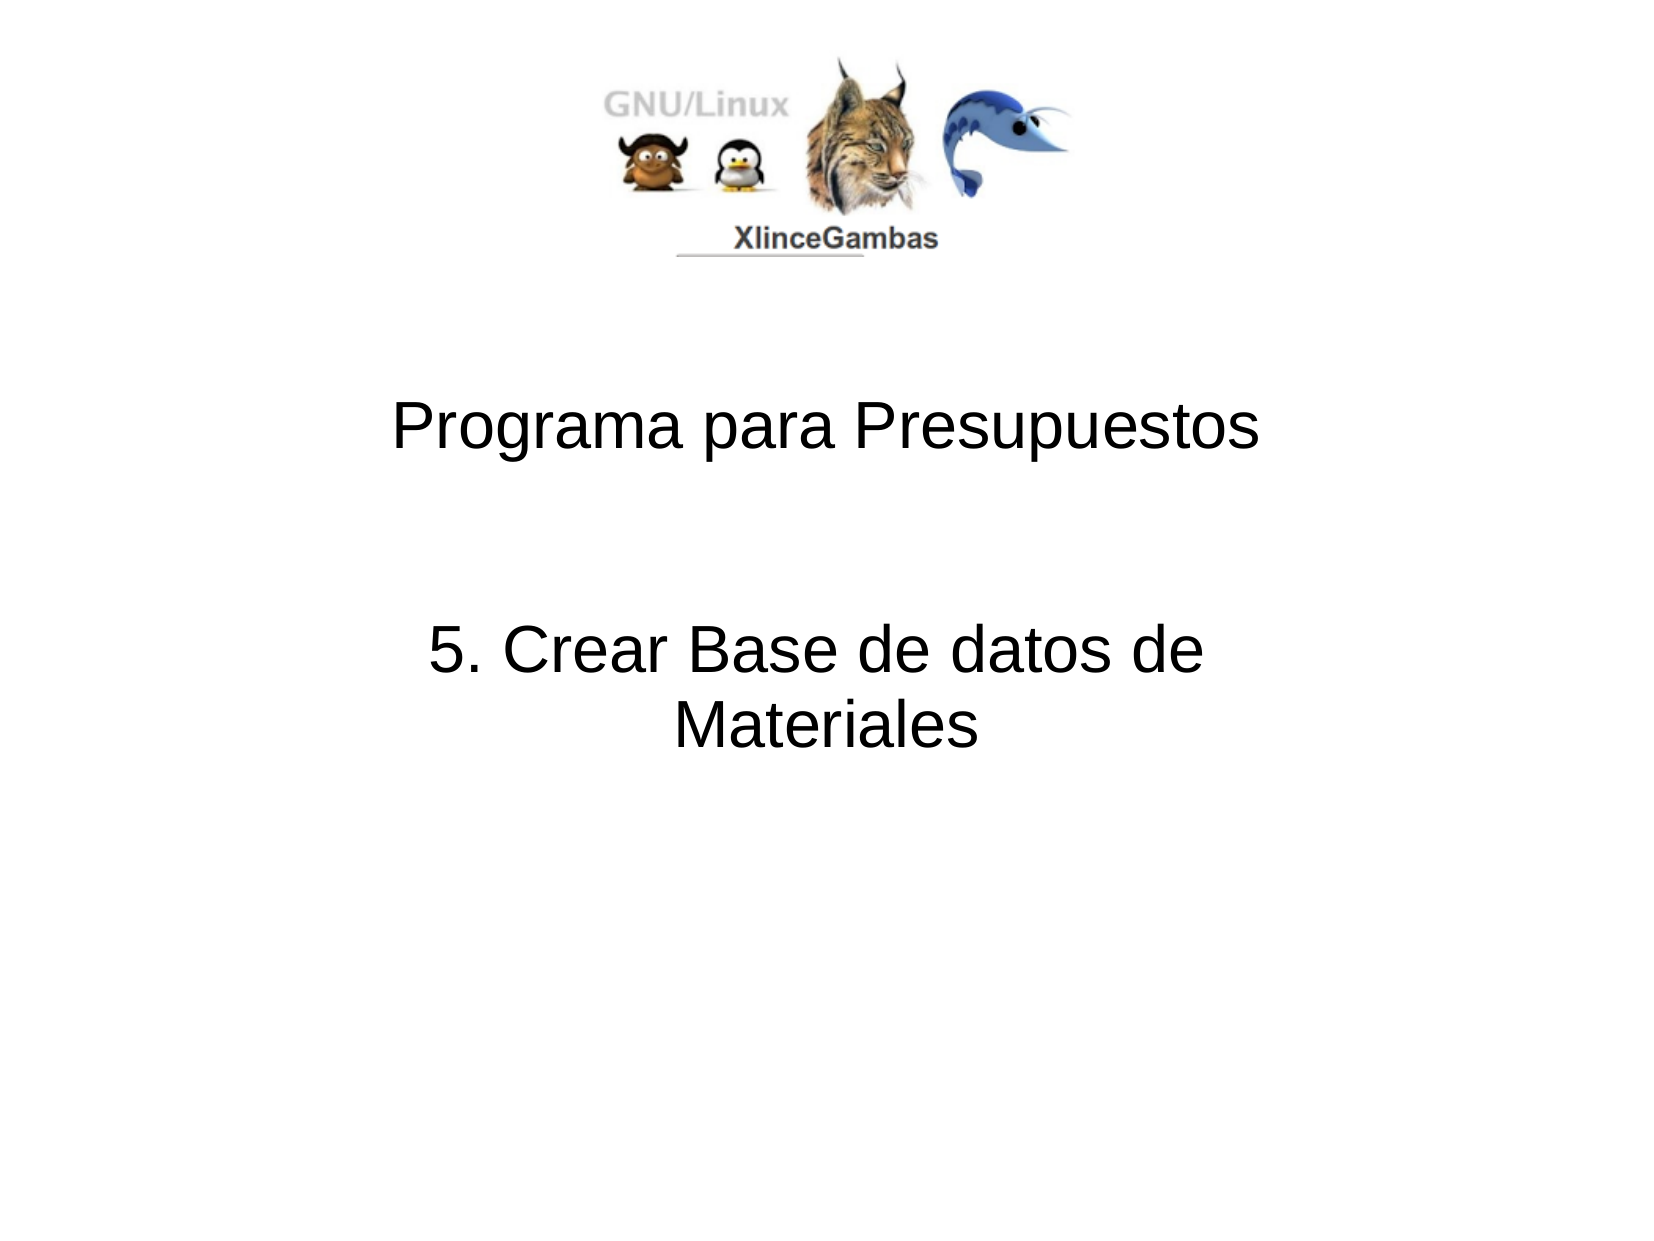

# Programa para Presupuestos
5. Crear Base de datos de
Materiales